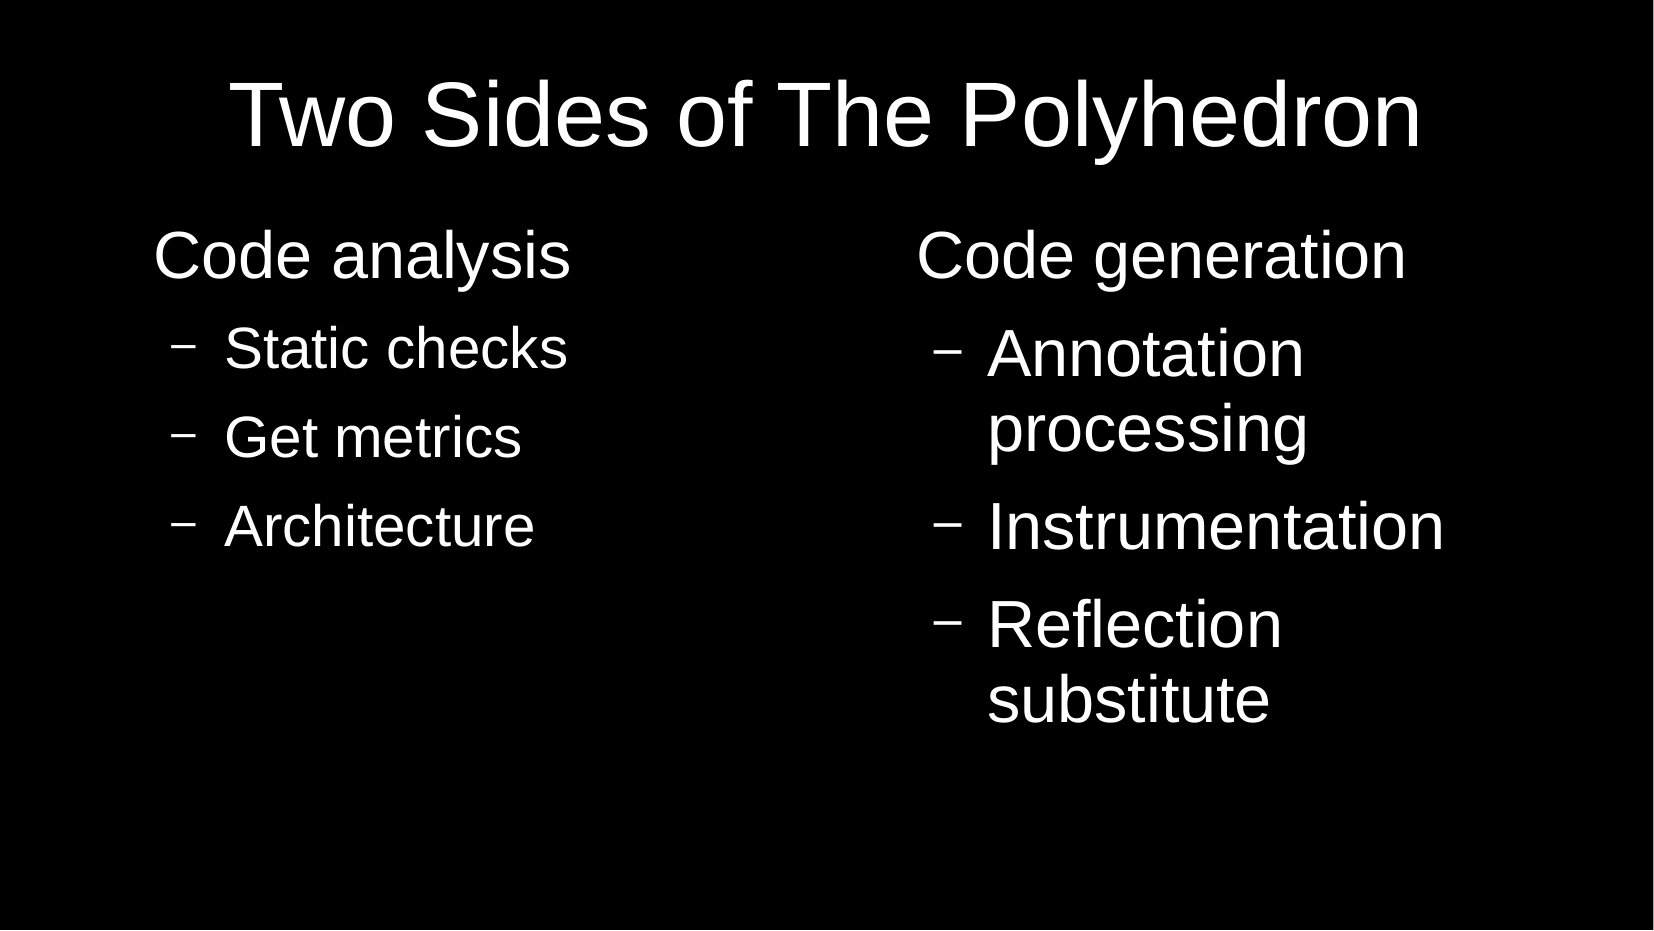

# Two Sides of The Polyhedron
Code analysis
Static checks
Get metrics
Architecture
Code generation
Annotation processing
Instrumentation
Reflection substitute